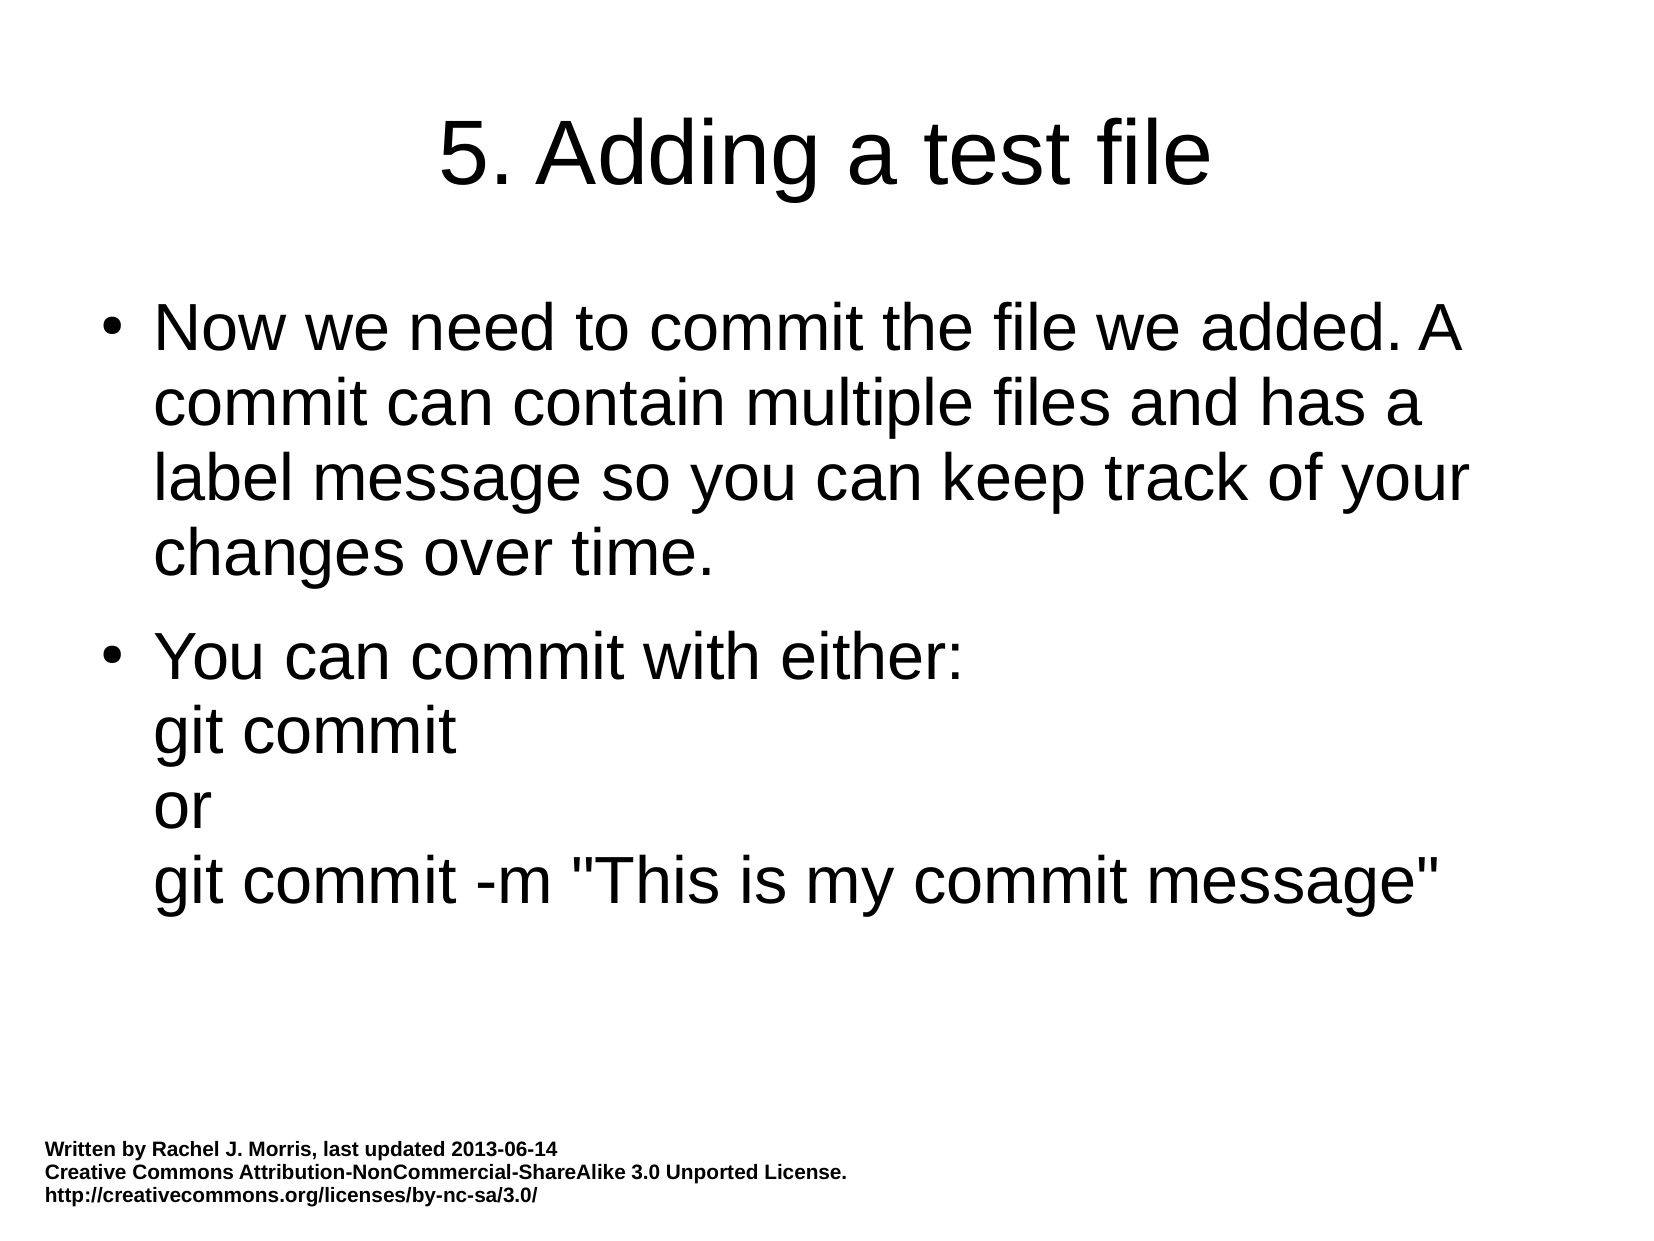

# 5. Adding a test file
Now we need to commit the file we added. A commit can contain multiple files and has a label message so you can keep track of your changes over time.
You can commit with either:
git commit
or
git commit -m "This is my commit message"